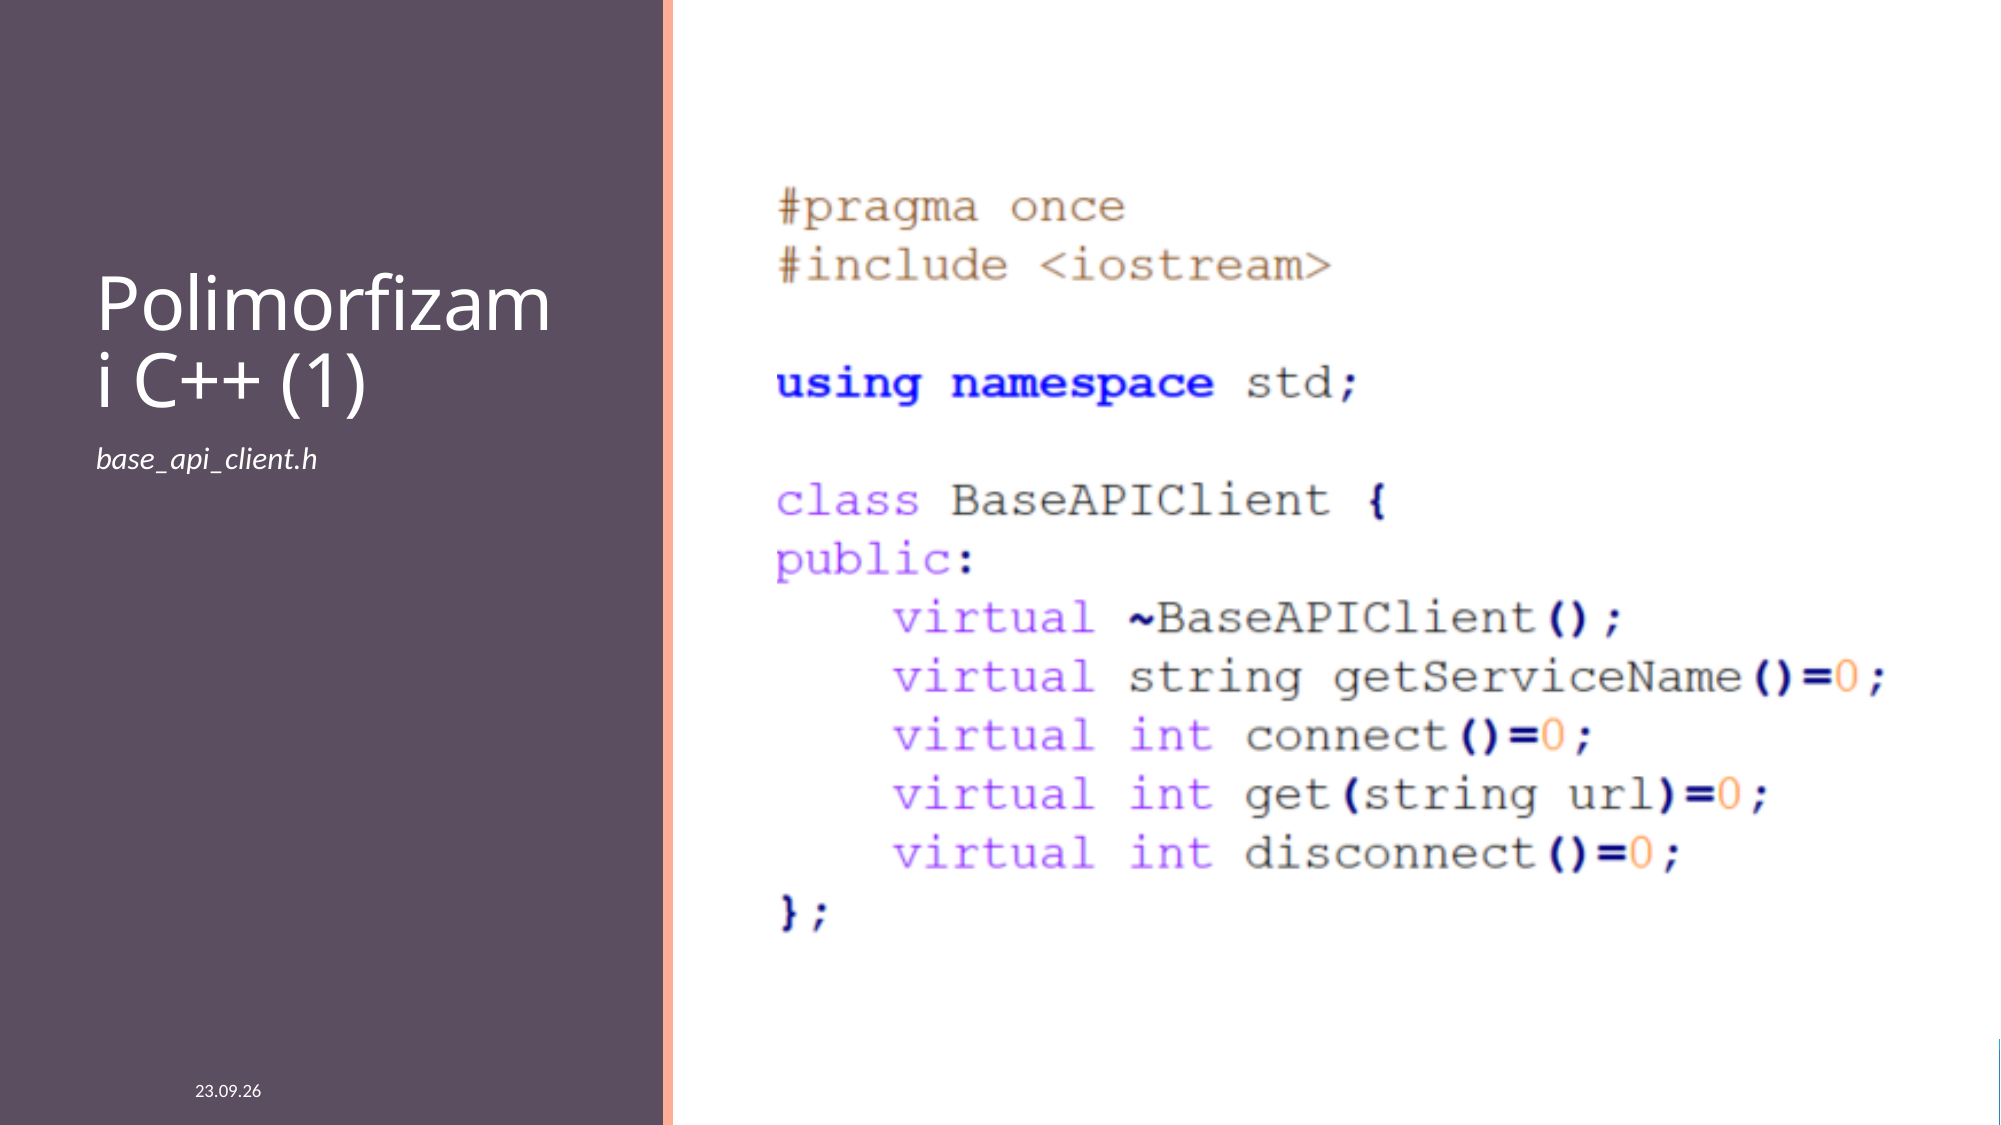

# Polimorfizam i C++ (1)
base_api_client.h
Polimorfizam "under the hood"
8